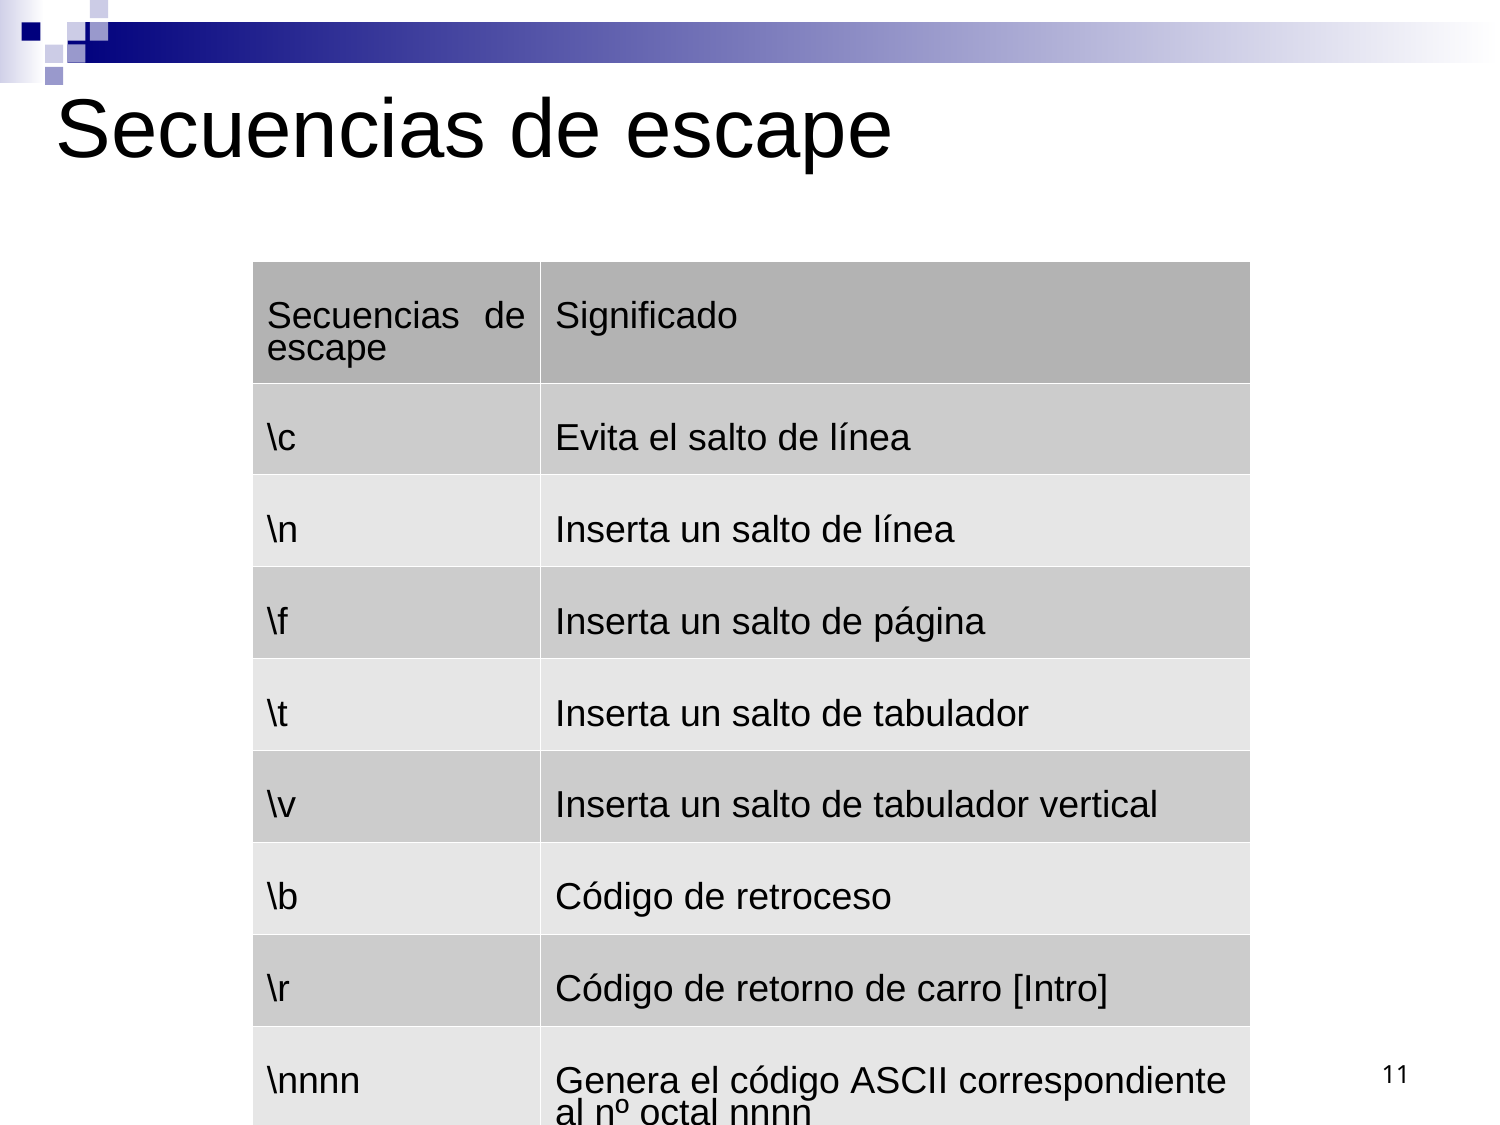

Secuencias de escape
| Secuencias de escape | Significado |
| --- | --- |
| \c | Evita el salto de línea |
| \n | Inserta un salto de línea |
| \f | Inserta un salto de página |
| \t | Inserta un salto de tabulador |
| \v | Inserta un salto de tabulador vertical |
| \b | Código de retroceso |
| \r | Código de retorno de carro [Intro] |
| \nnnn | Genera el código ASCII correspondiente al nº octal nnnn |